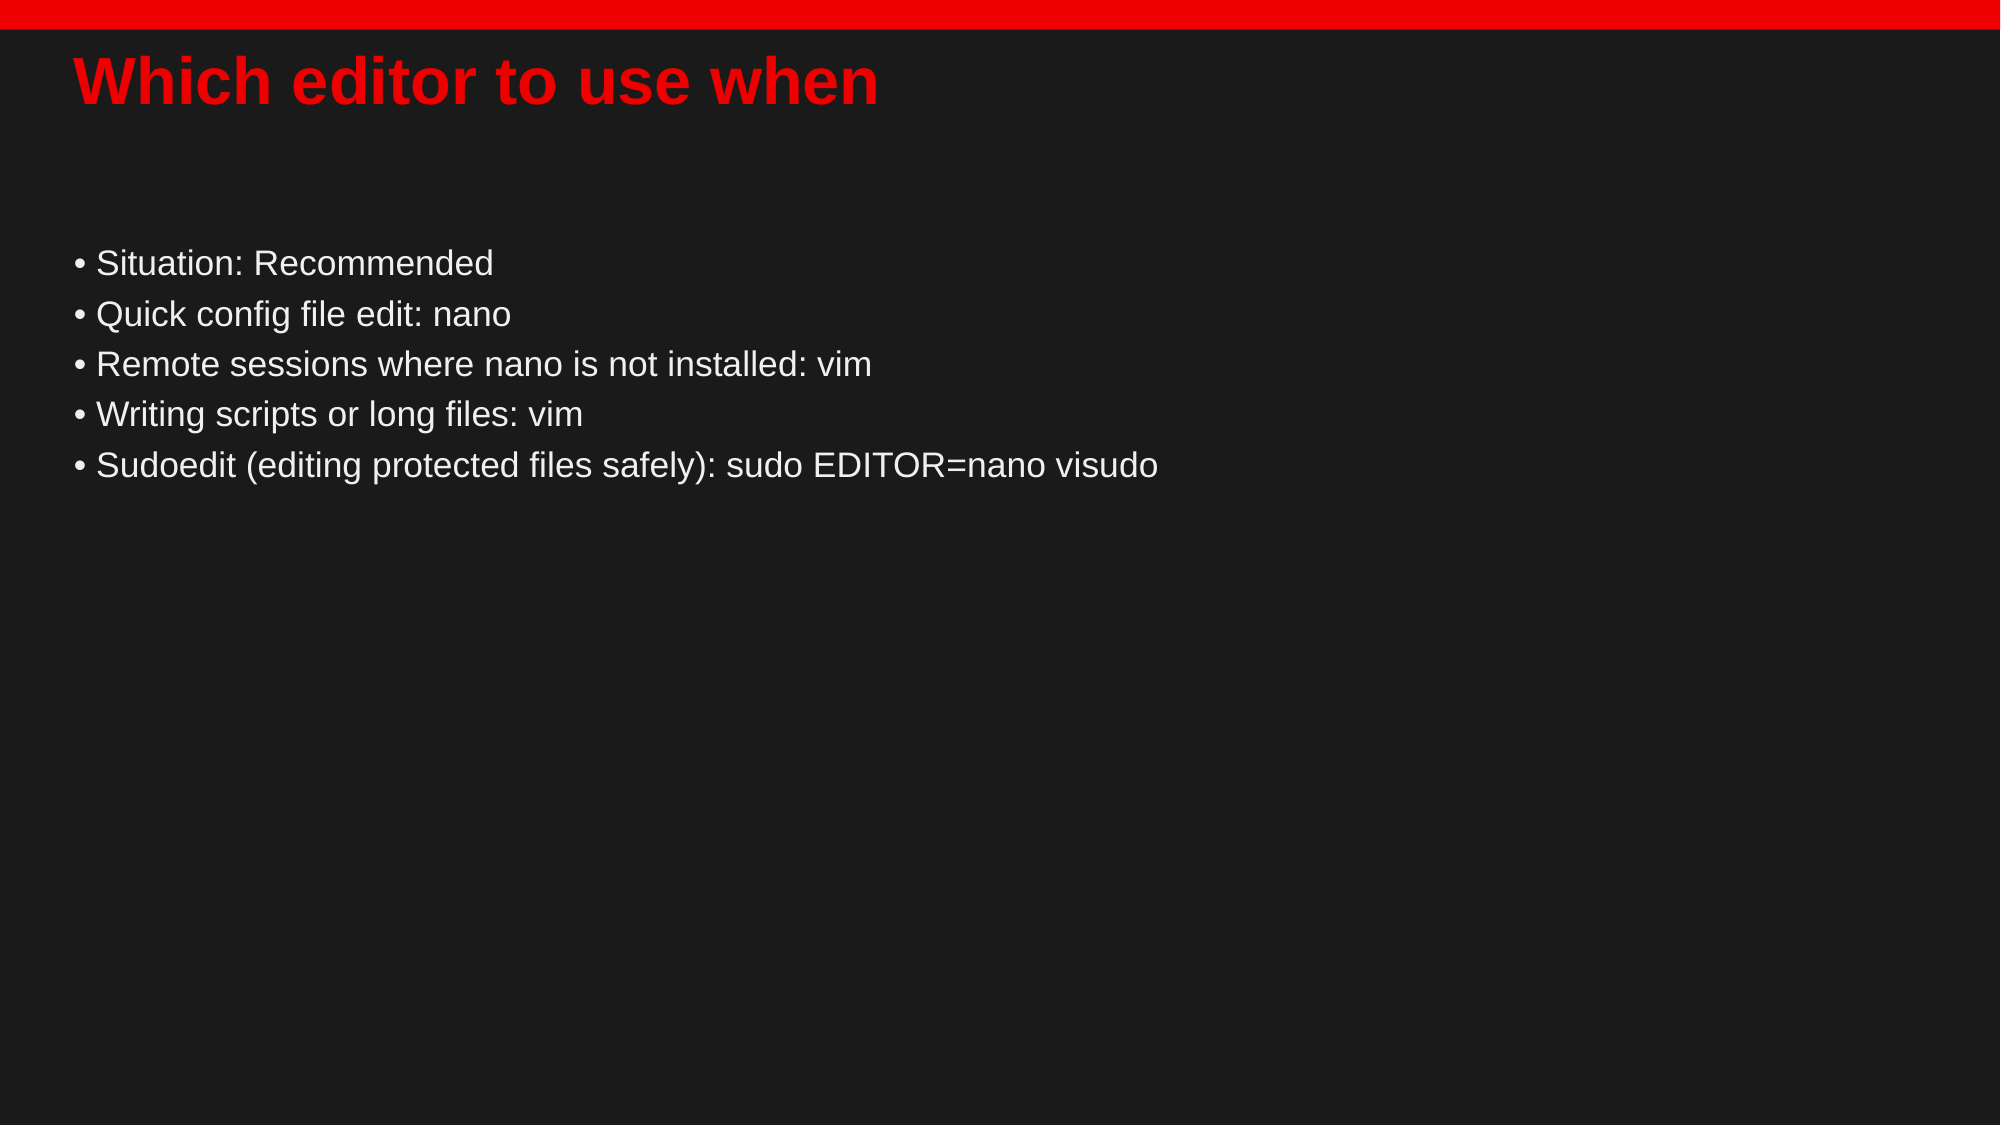

Which editor to use when
• Situation: Recommended
• Quick config file edit: nano
• Remote sessions where nano is not installed: vim
• Writing scripts or long files: vim
• Sudoedit (editing protected files safely): sudo EDITOR=nano visudo